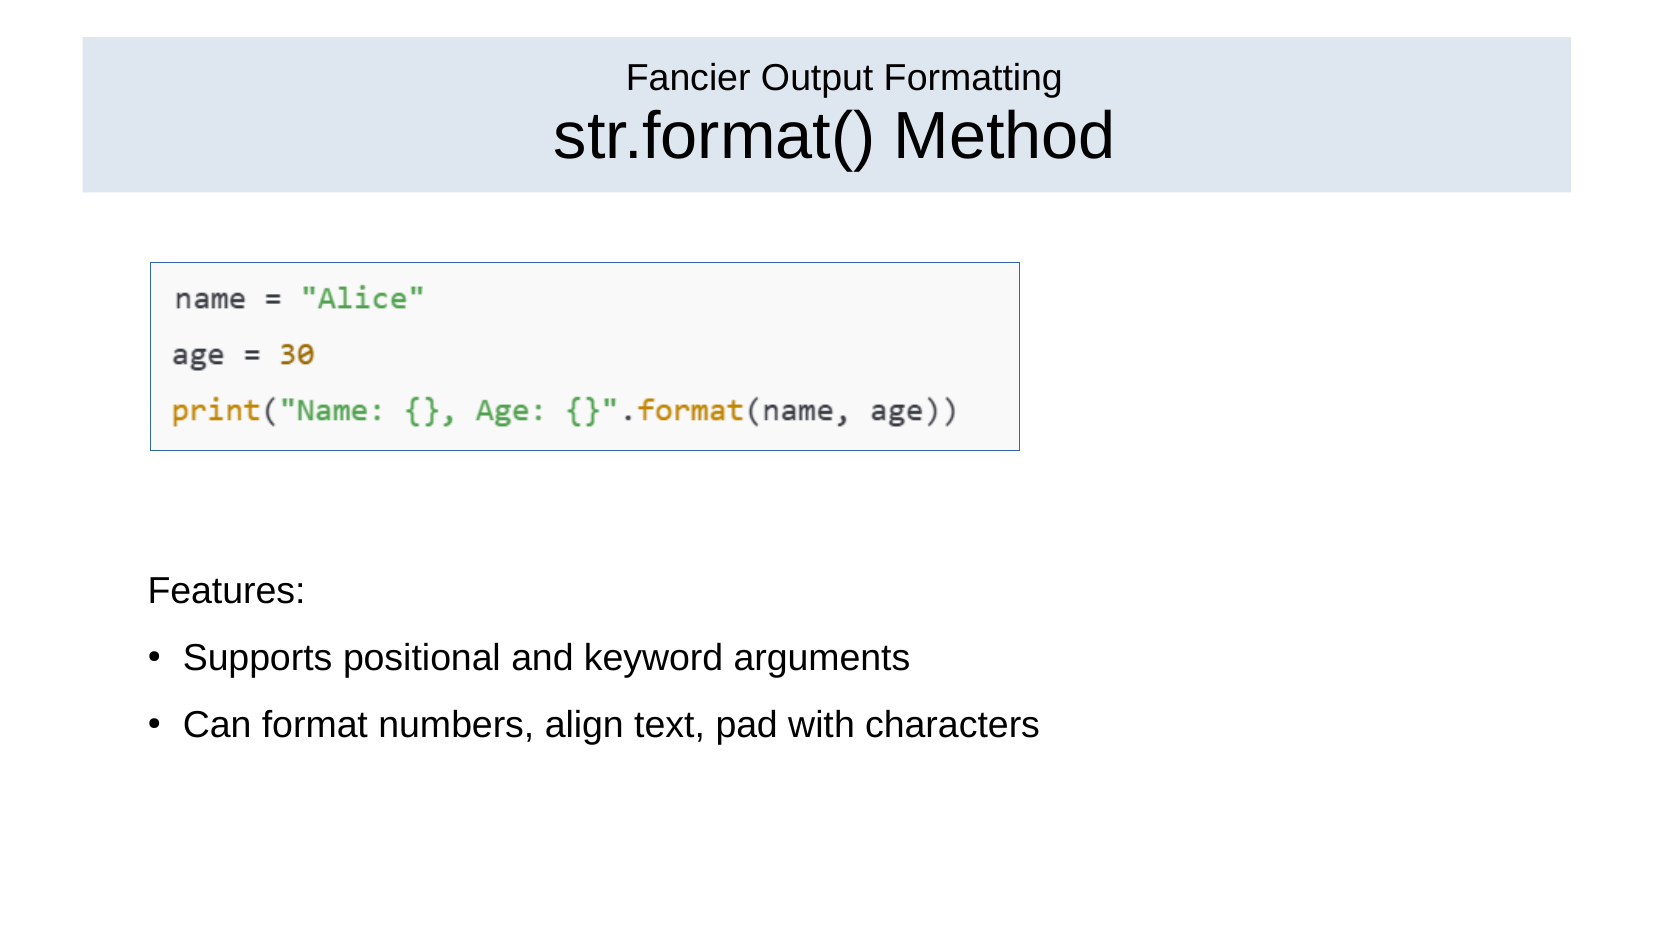

# Fancier Output Formatting str.format() Method
Features:
Supports positional and keyword arguments
Can format numbers, align text, pad with characters